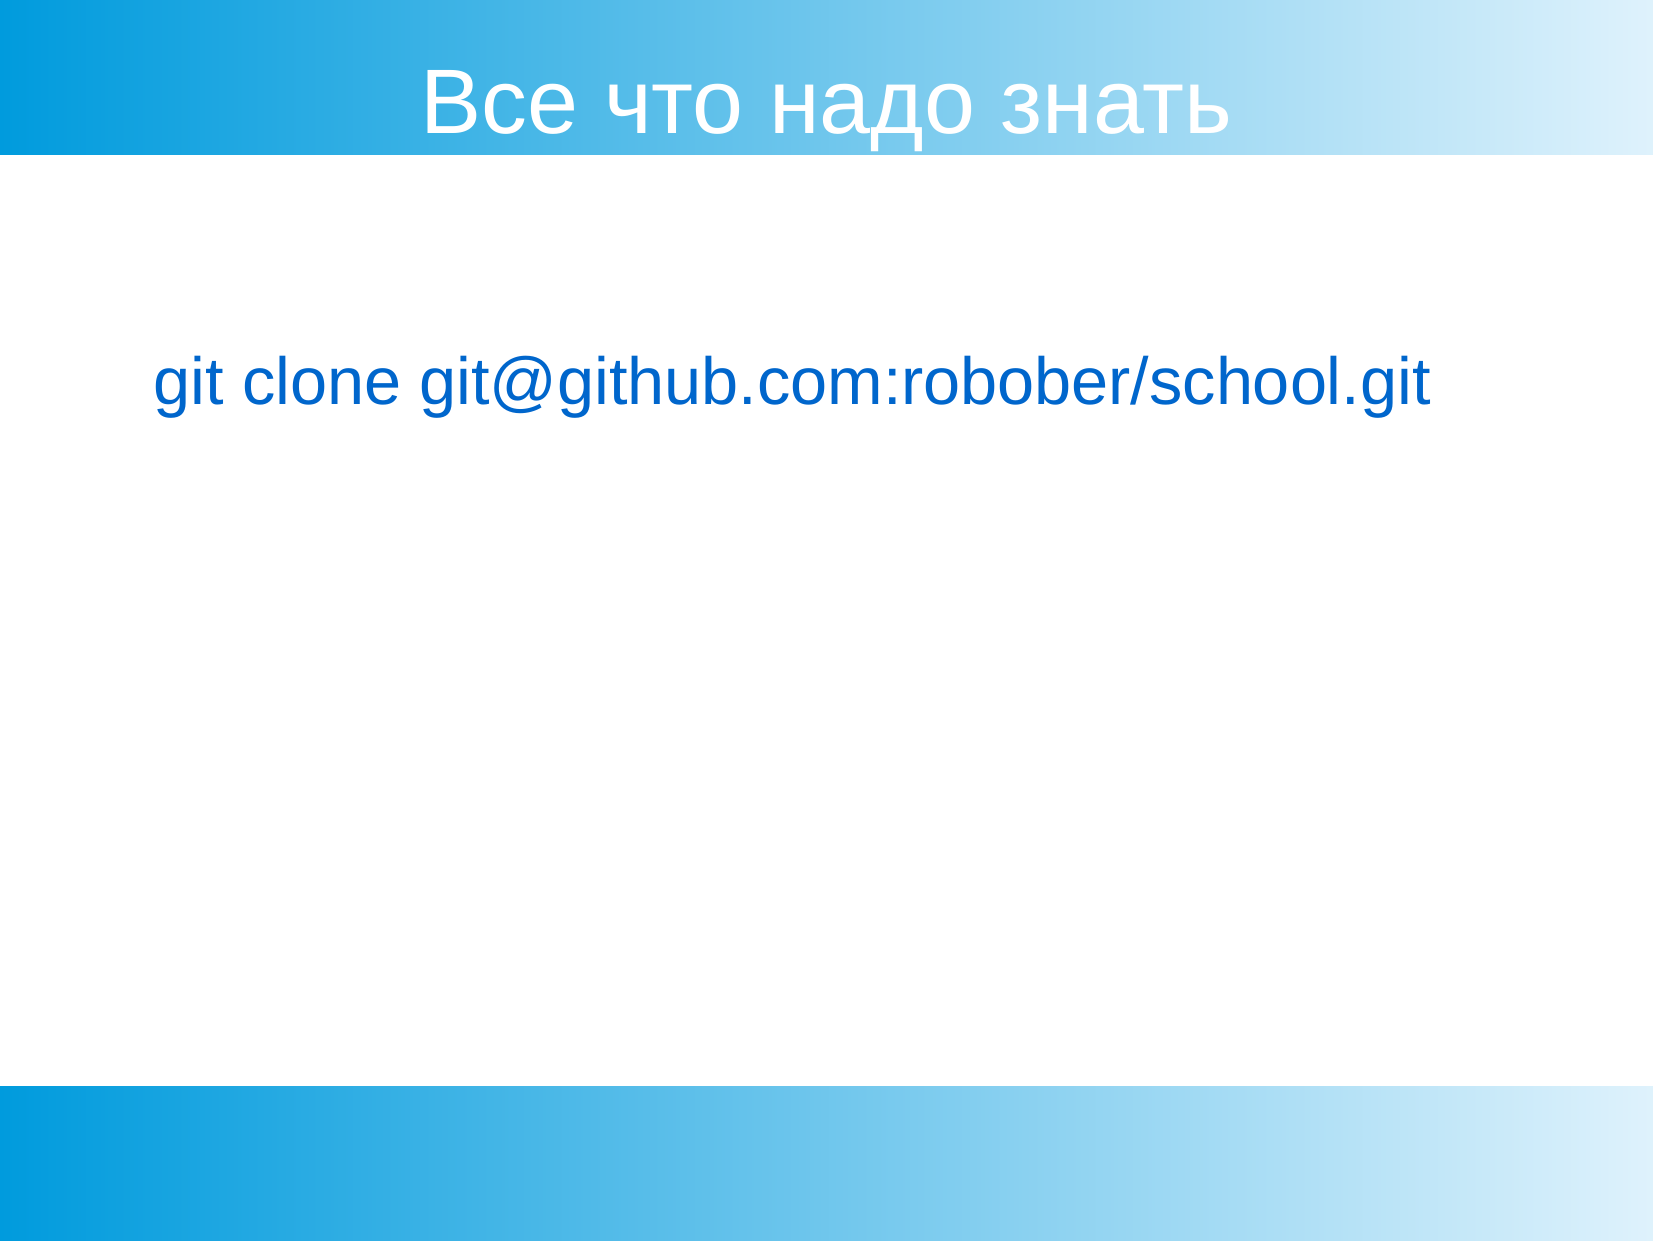

Все что надо знать
# git clone git@github.com:robober/school.git